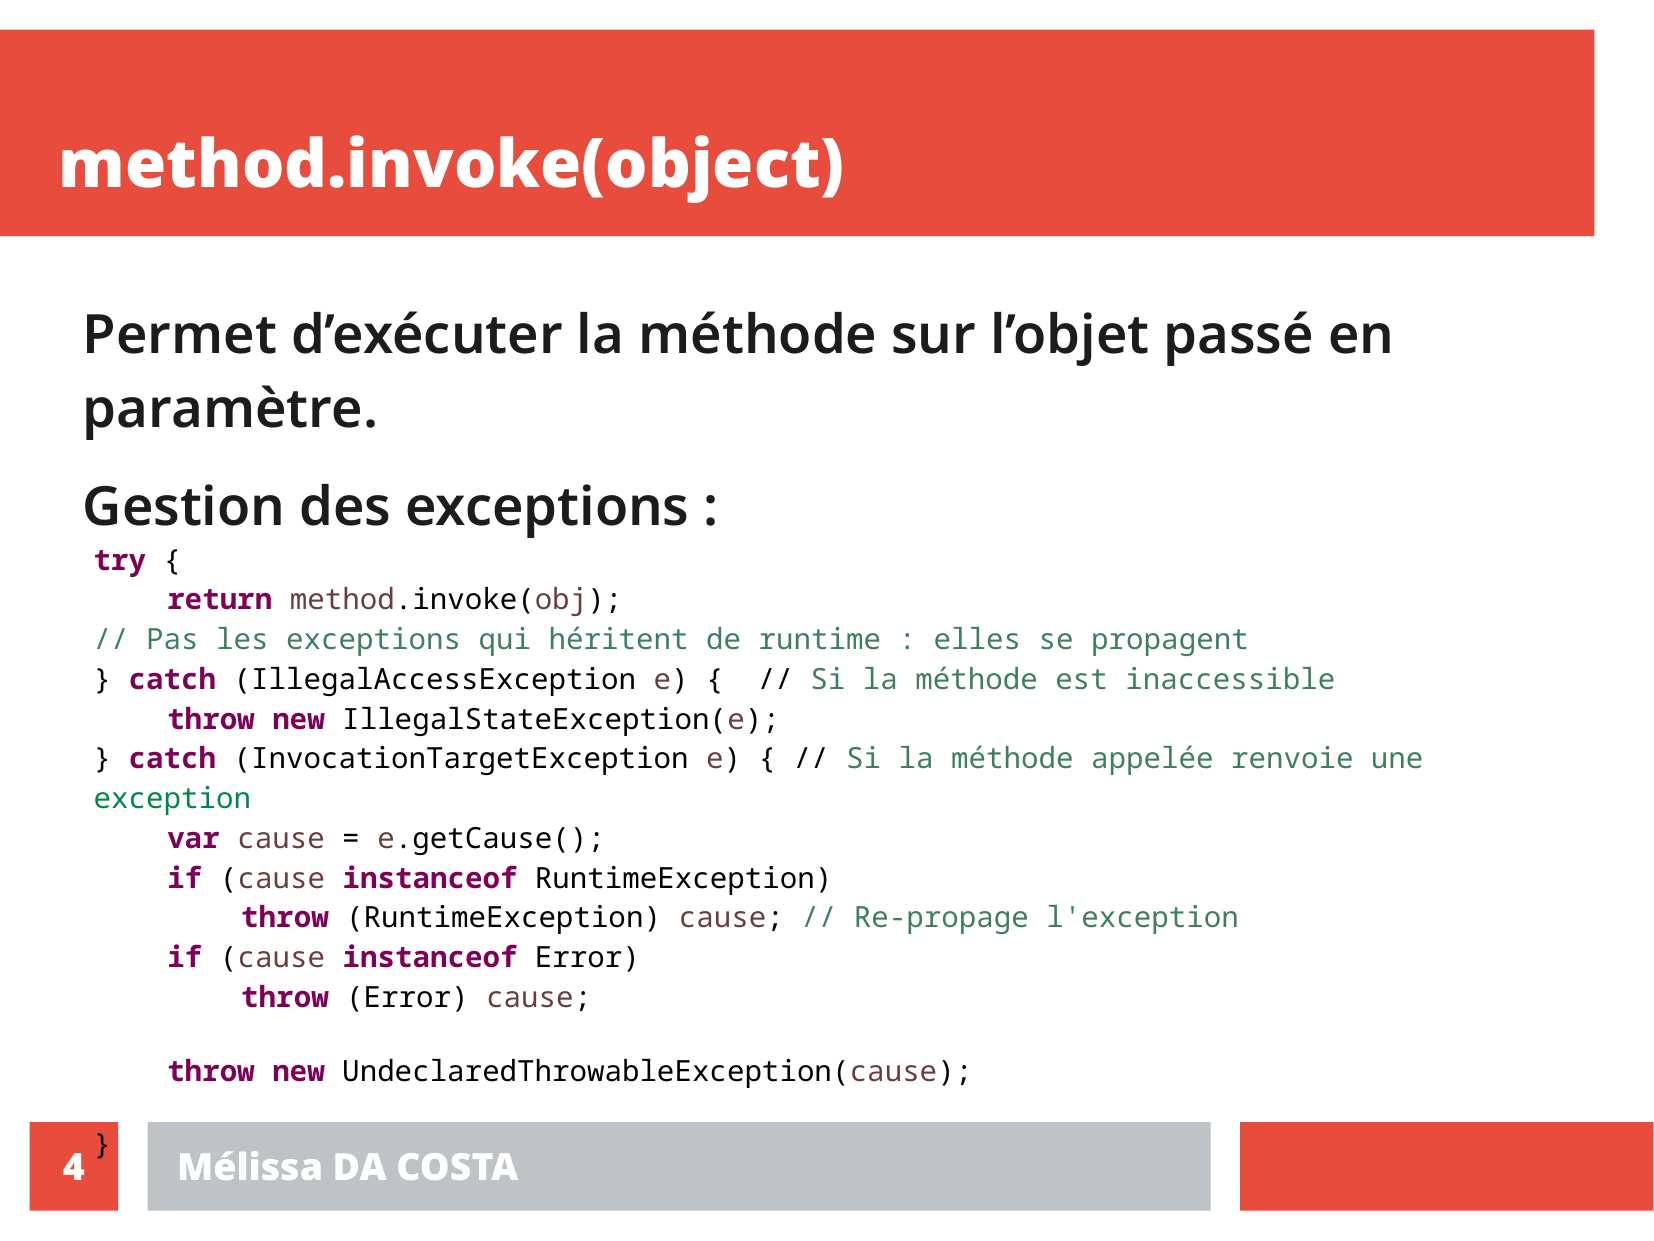

# method.invoke(object)
Permet d’exécuter la méthode sur l’objet passé en paramètre.
Gestion des exceptions :
try {
	return method.invoke(obj);
// Pas les exceptions qui héritent de runtime : elles se propagent
} catch (IllegalAccessException e) {	// Si la méthode est inaccessible
	throw new IllegalStateException(e);
} catch (InvocationTargetException e) { // Si la méthode appelée renvoie une exception
	var cause = e.getCause();
	if (cause instanceof RuntimeException)
		throw (RuntimeException) cause; // Re-propage l'exception
	if (cause instanceof Error)
		throw (Error) cause;
	throw new UndeclaredThrowableException(cause);
}
4
Mélissa DA COSTA